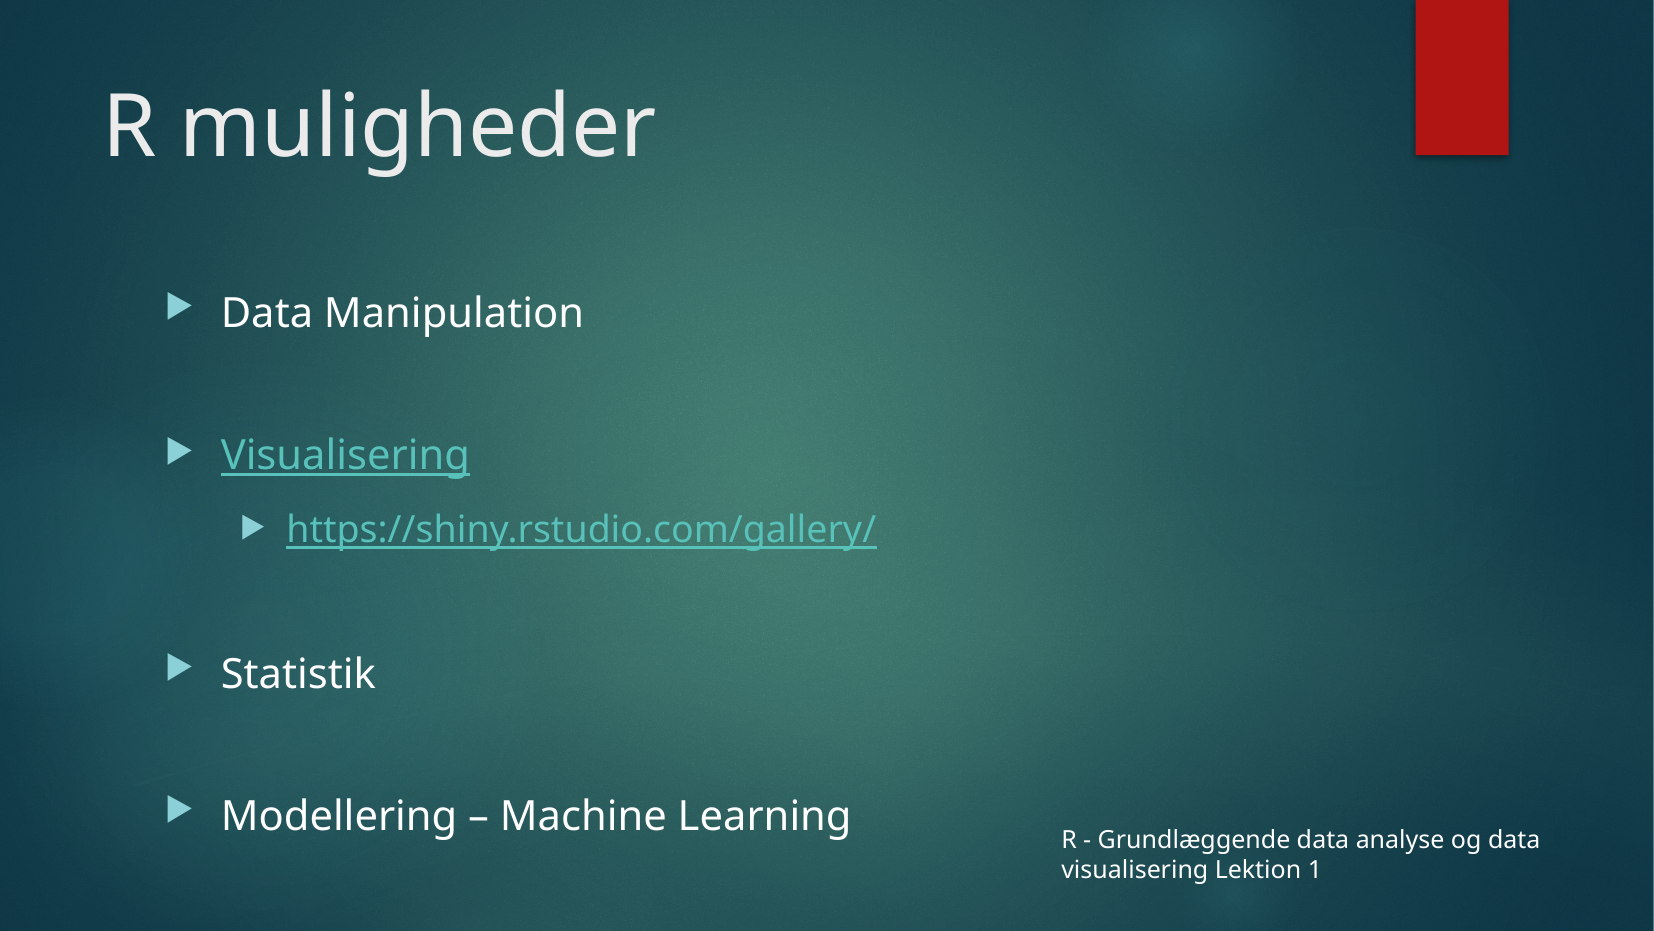

# R muligheder
Data Manipulation
Visualisering
https://shiny.rstudio.com/gallery/
Statistik
Modellering – Machine Learning
R - Grundlæggende data analyse og data visualisering Lektion 1